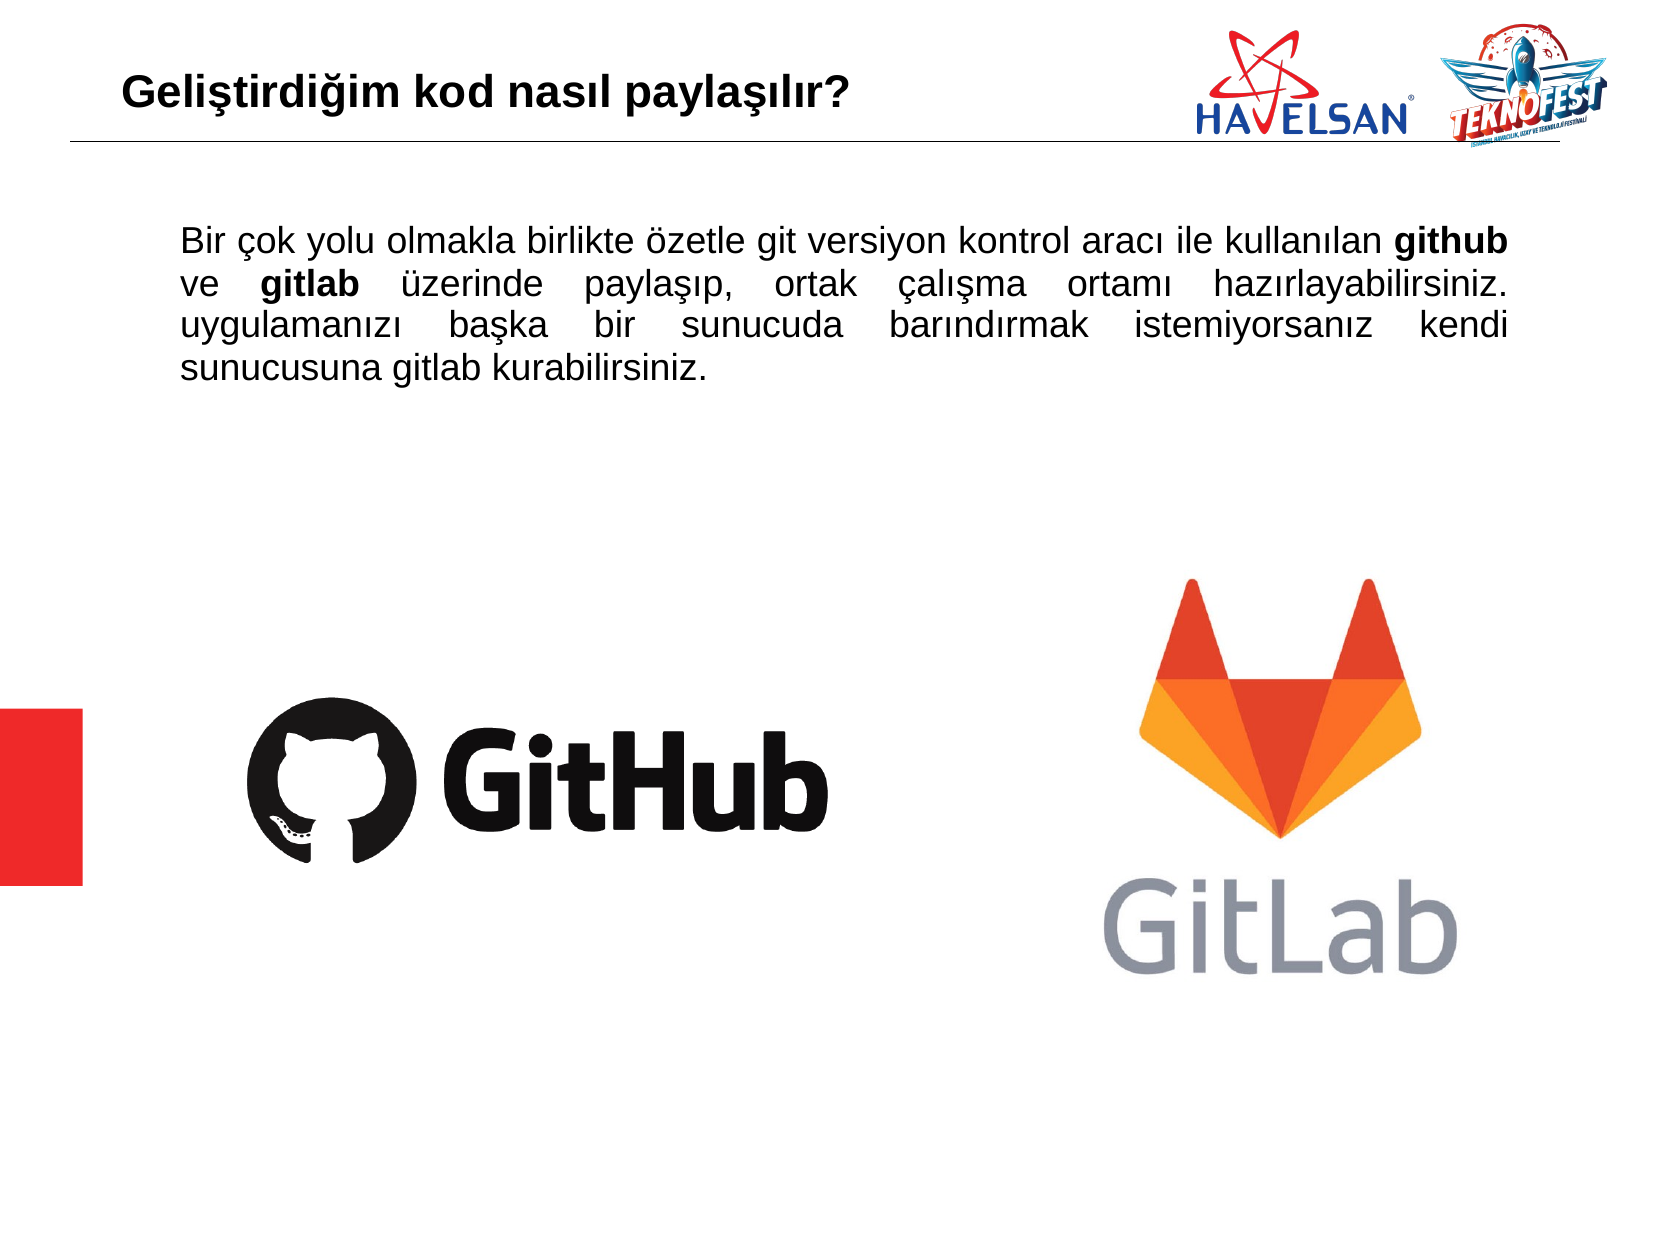

Geliştirdiğim kod nasıl paylaşılır?
Bir çok yolu olmakla birlikte özetle git versiyon kontrol aracı ile kullanılan github ve gitlab üzerinde paylaşıp, ortak çalışma ortamı hazırlayabilirsiniz. uygulamanızı başka bir sunucuda barındırmak istemiyorsanız kendi sunucusuna gitlab kurabilirsiniz.